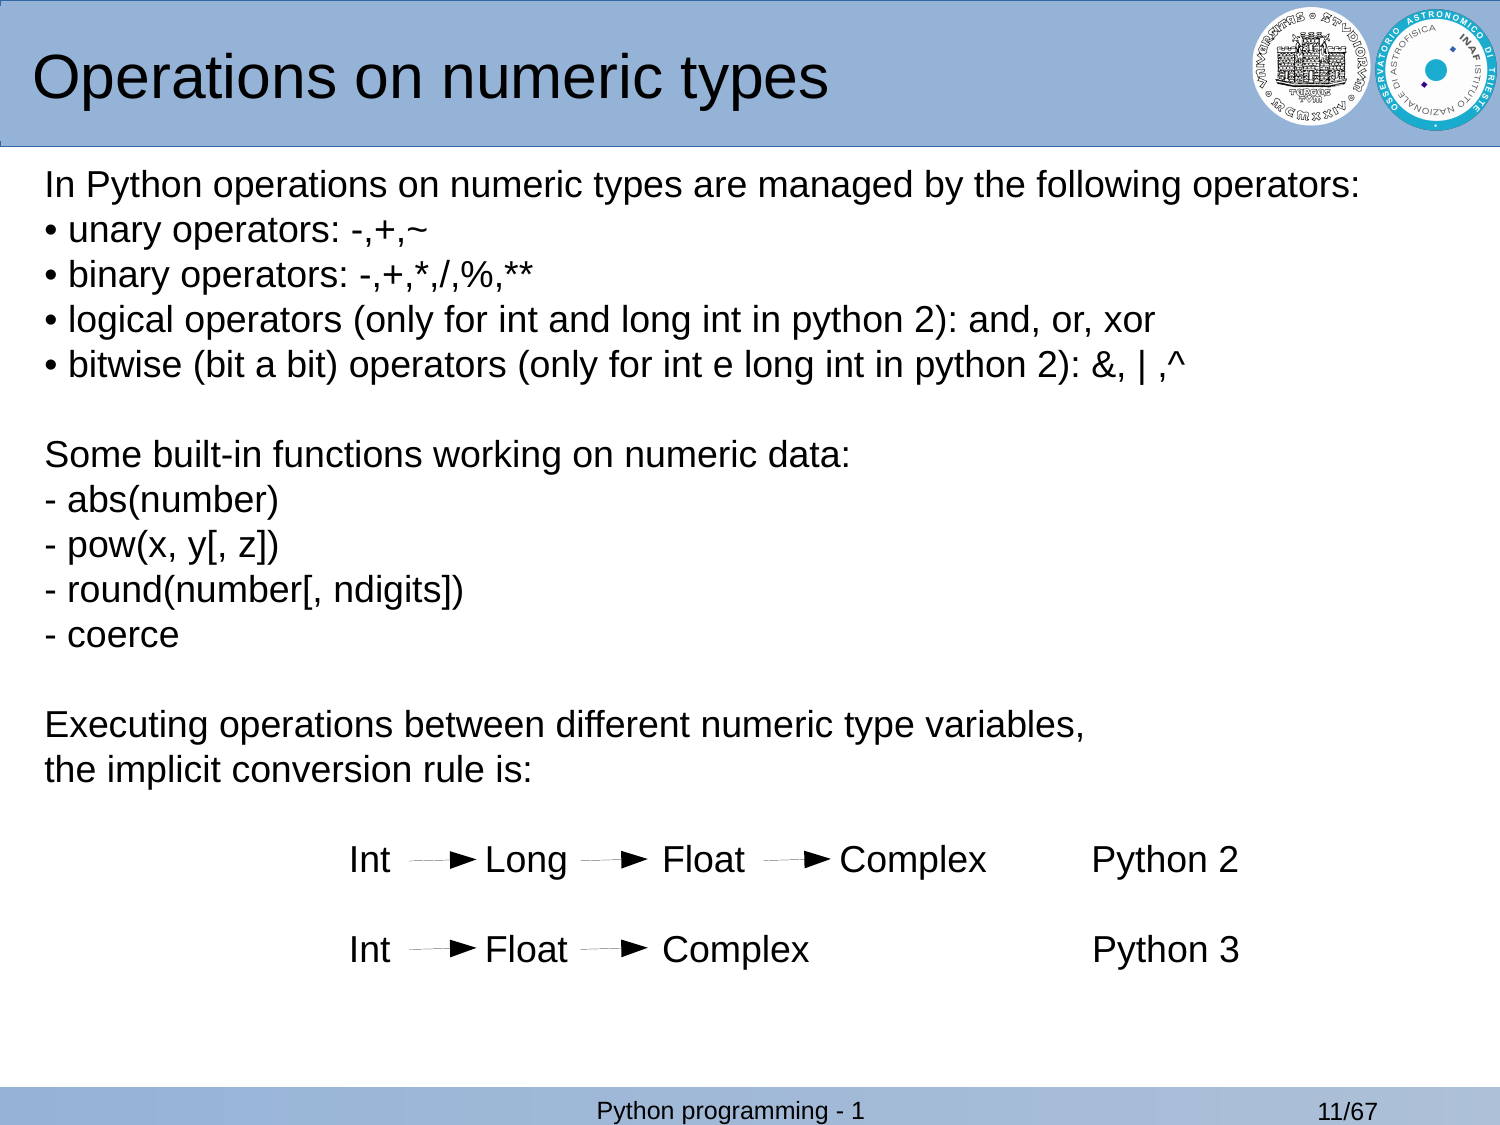

Operations on numeric types
# In Python operations on numeric types are managed by the following operators:
• unary operators: -,+,~
• binary operators: -,+,*,/,%,**
• logical operators (only for int and long int in python 2): and, or, xor
• bitwise (bit a bit) operators (only for int e long int in python 2): &, | ,^
Some built-in functions working on numeric data:
- abs(number)
- pow(x, y[, z])
- round(number[, ndigits])
- coerce
Executing operations between different numeric type variables,
the implicit conversion rule is:
 Int Long Float Complex Python 2
 Int Float Complex Python 3